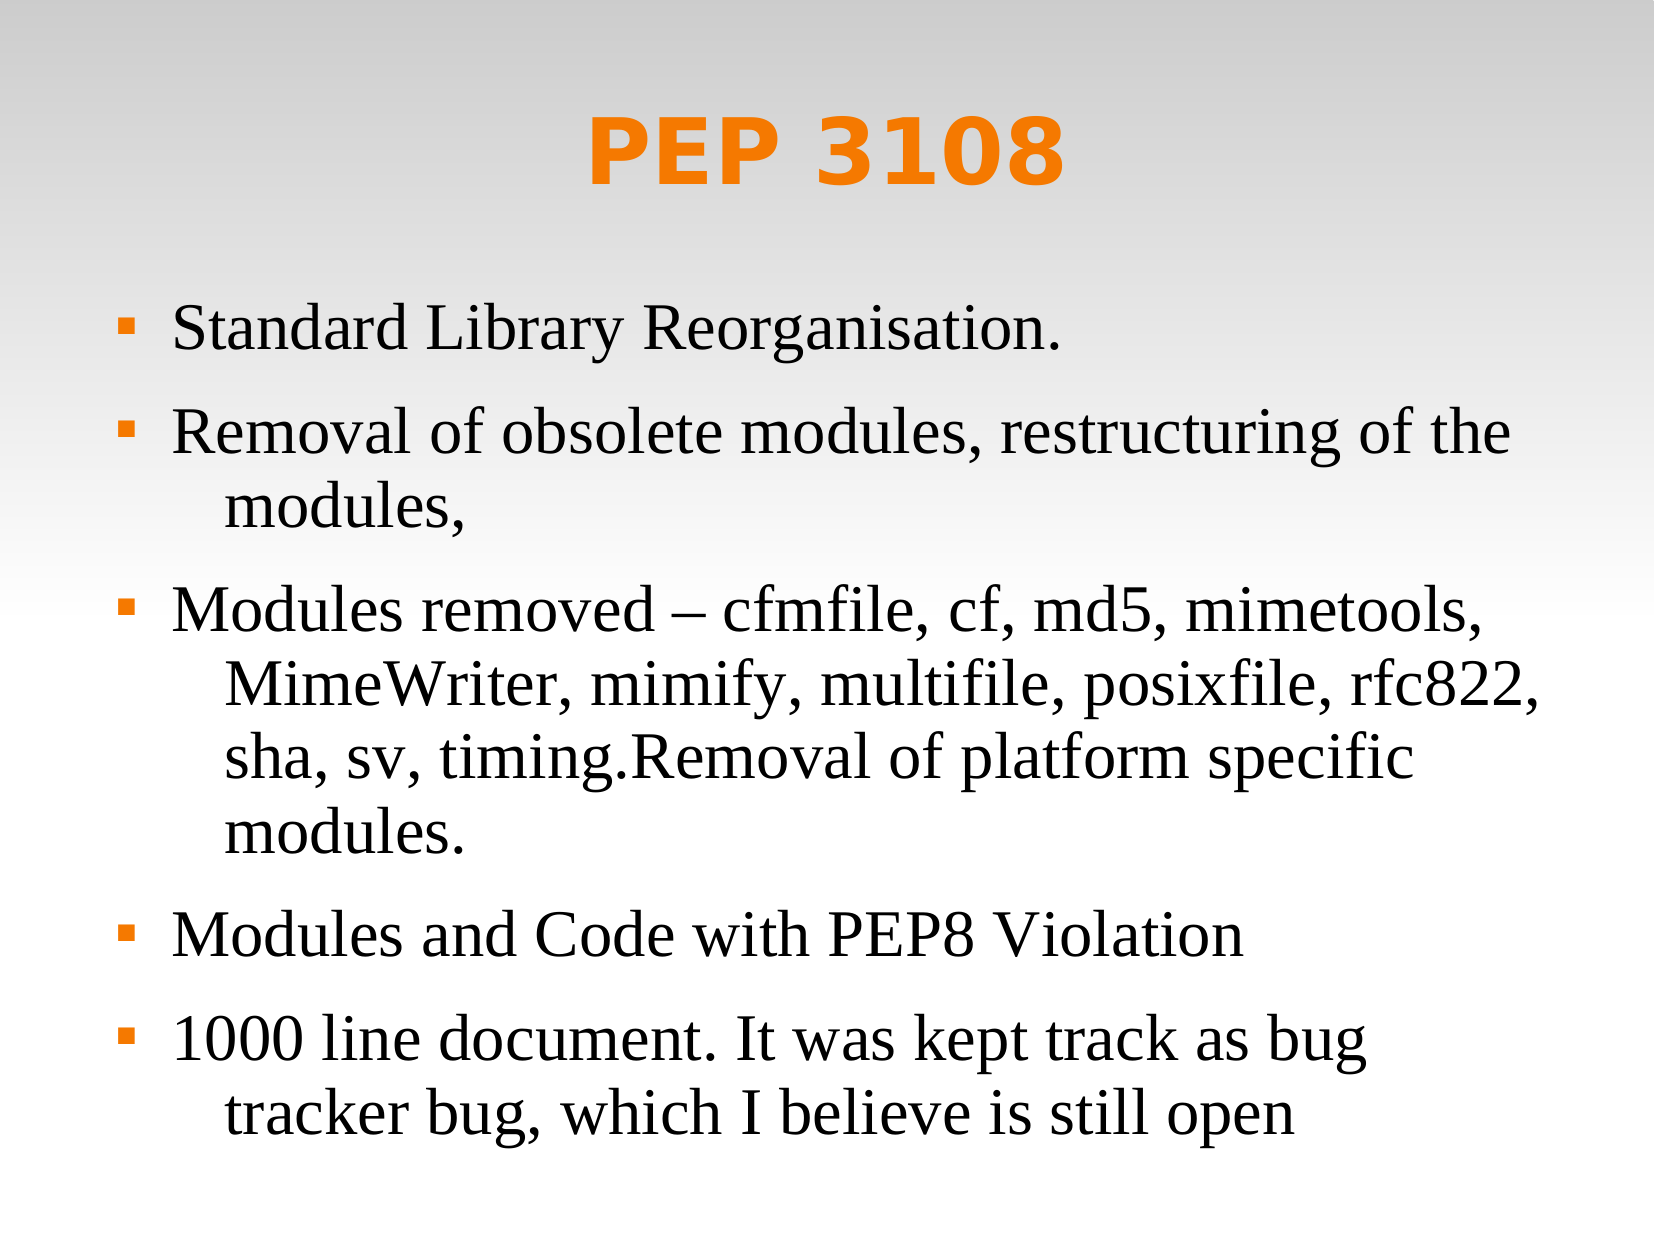

# PEP 3108
Standard Library Reorganisation.
Removal of obsolete modules, restructuring of the modules,
Modules removed – cfmfile, cf, md5, mimetools, MimeWriter, mimify, multifile, posixfile, rfc822, sha, sv, timing.Removal of platform specific modules.
Modules and Code with PEP8 Violation
1000 line document. It was kept track as bug tracker bug, which I believe is still open